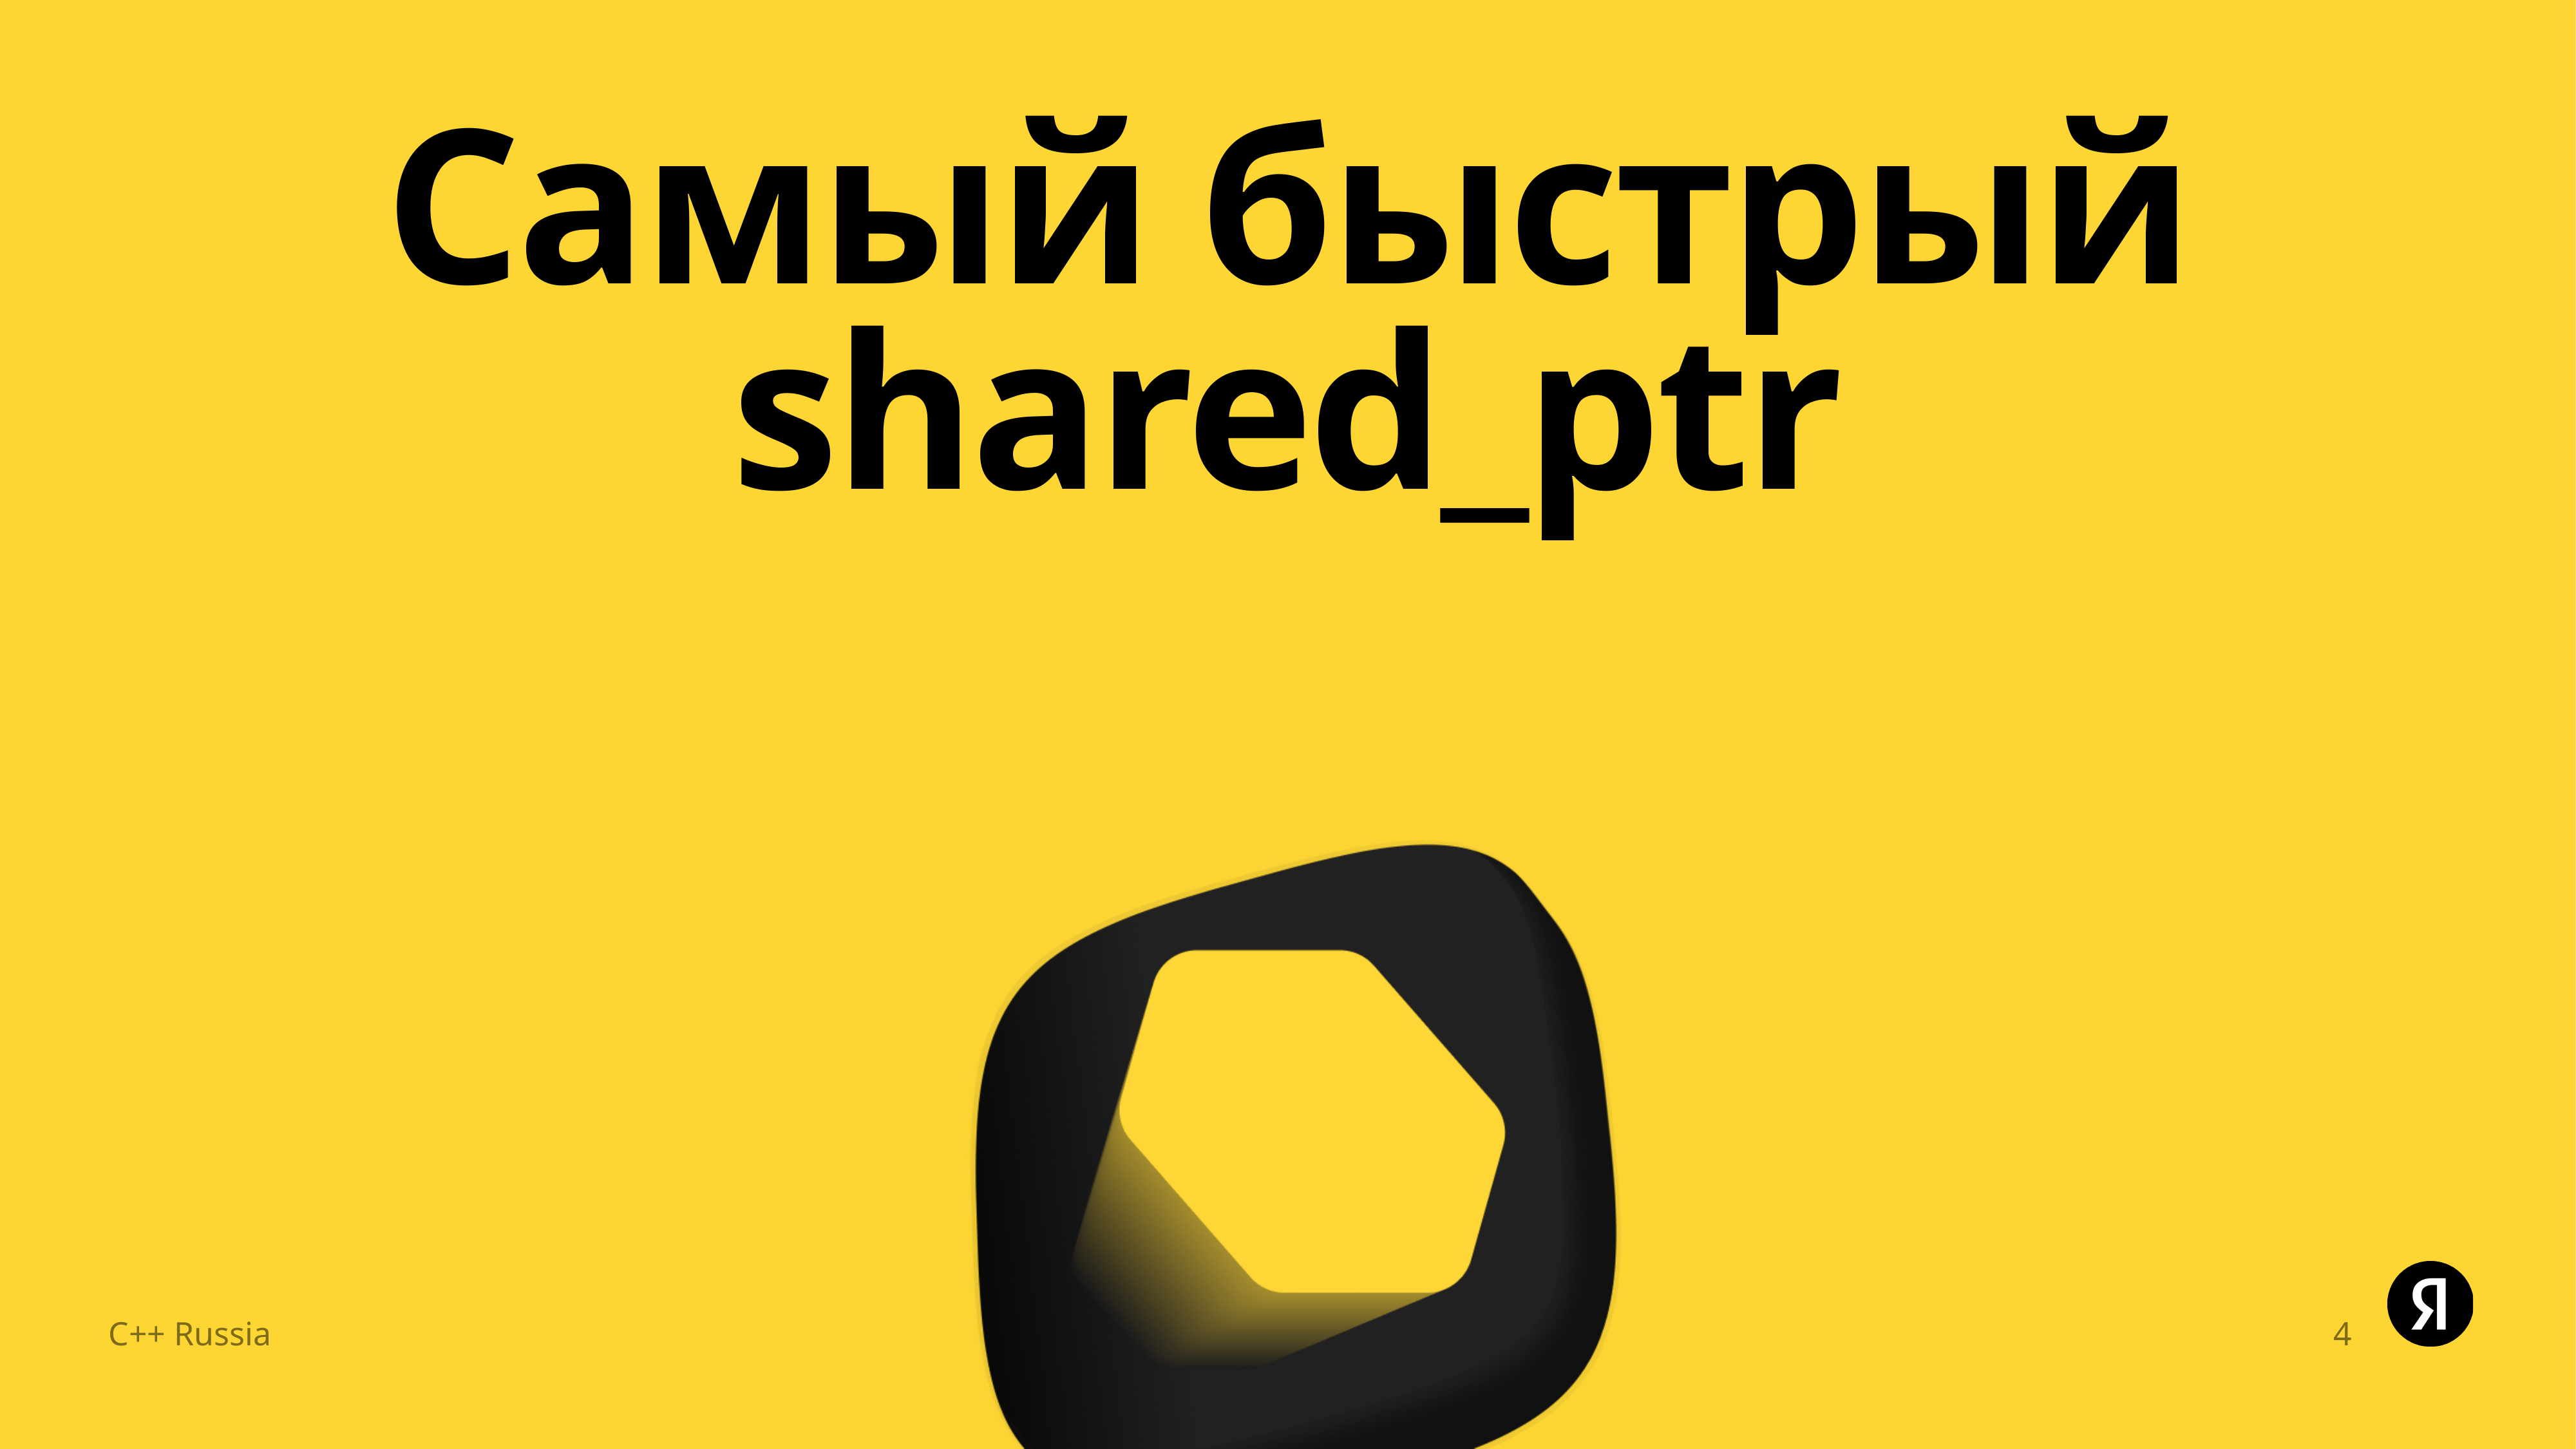

# Самый быстрый shared_ptr
C++ Russia
4